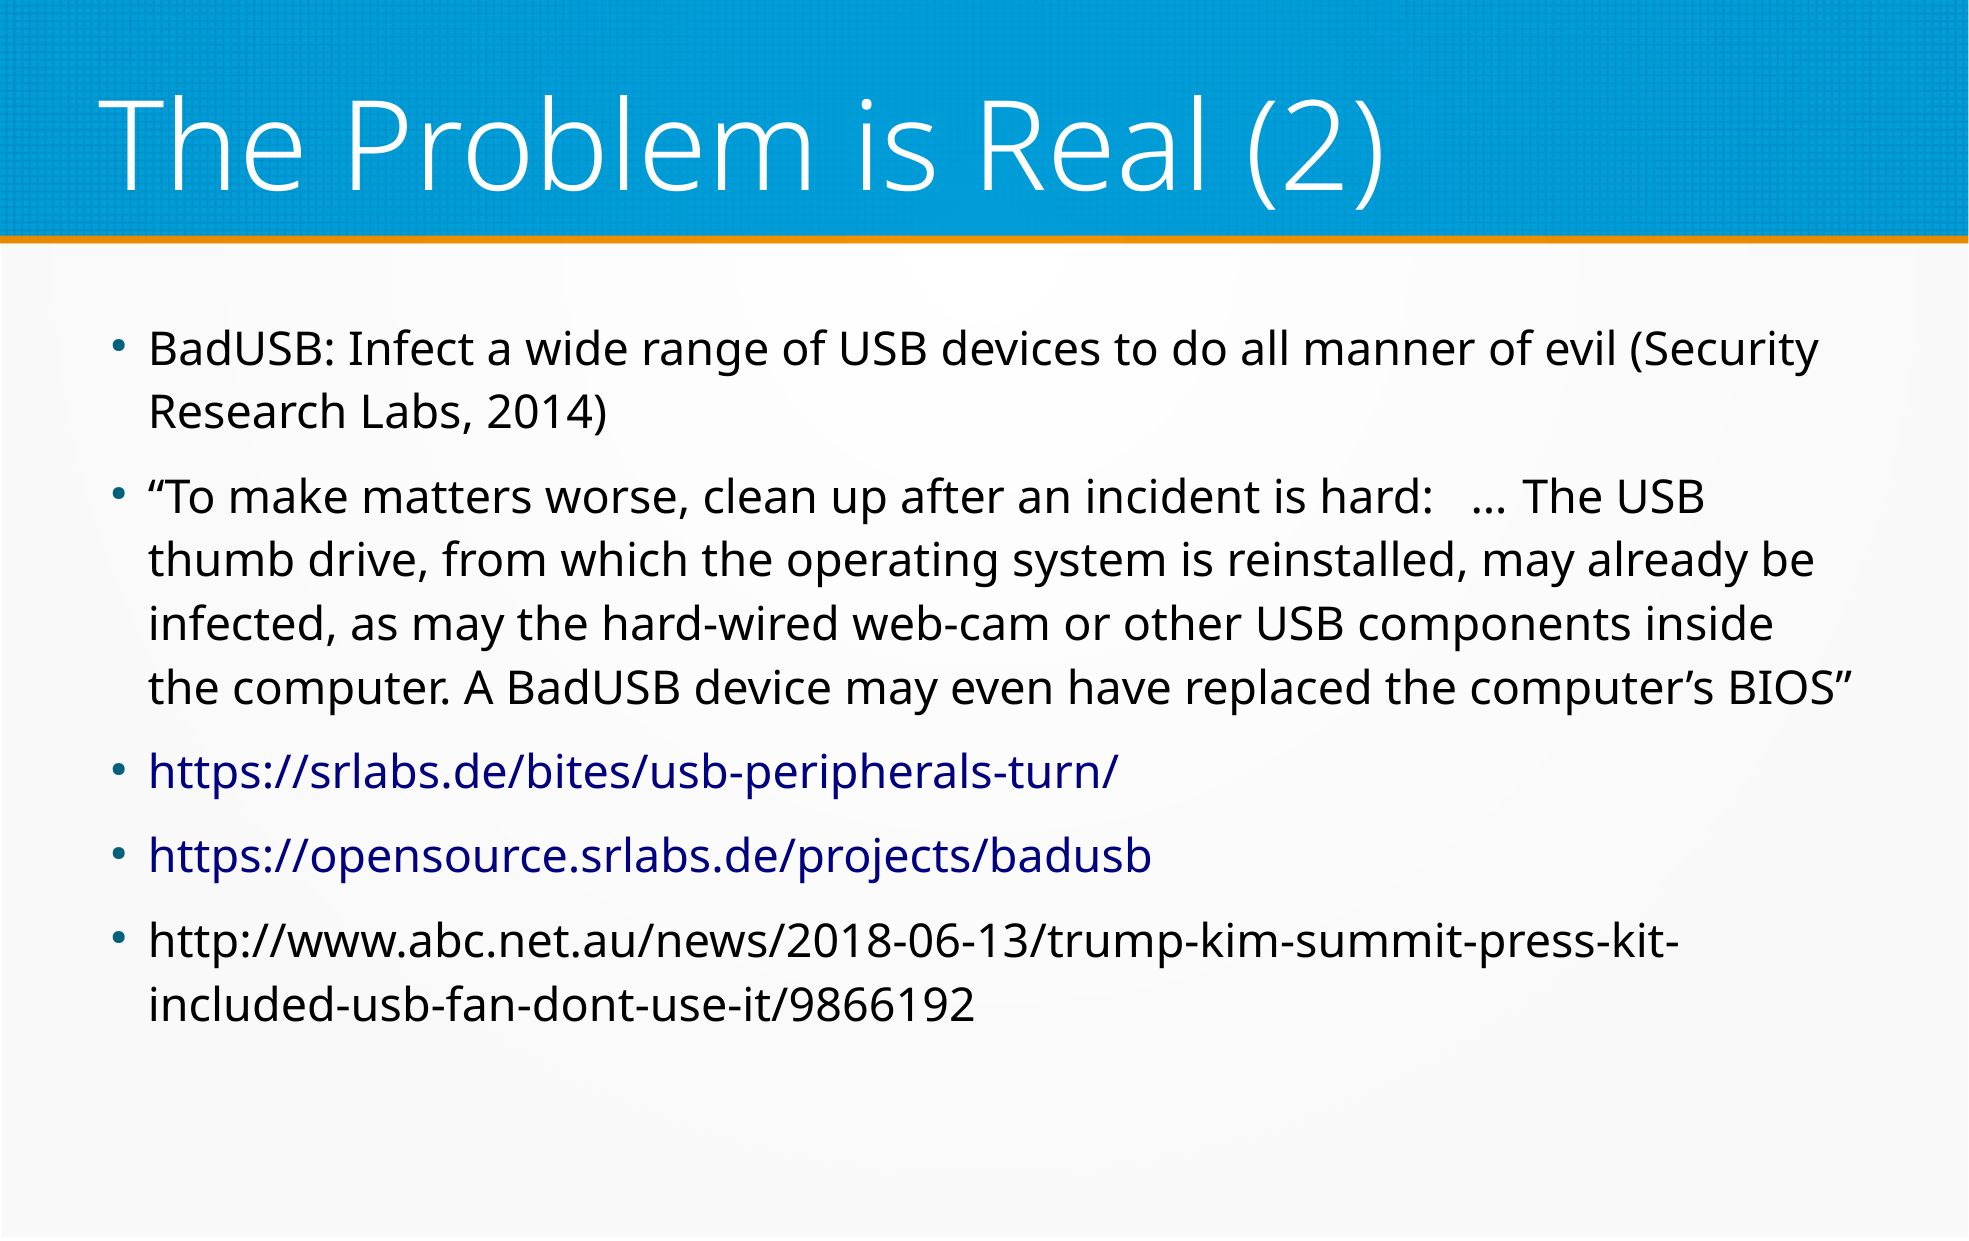

The Problem is Real (2)
# BadUSB: Infect a wide range of USB devices to do all manner of evil (Security Research Labs, 2014)
“To make matters worse, clean up after an incident is hard: … The USB thumb drive, from which the operating system is reinstalled, may already be infected, as may the hard-wired web-cam or other USB components inside the computer. A BadUSB device may even have replaced the computer’s BIOS”
https://srlabs.de/bites/usb-peripherals-turn/
https://opensource.srlabs.de/projects/badusb
http://www.abc.net.au/news/2018-06-13/trump-kim-summit-press-kit-included-usb-fan-dont-use-it/9866192